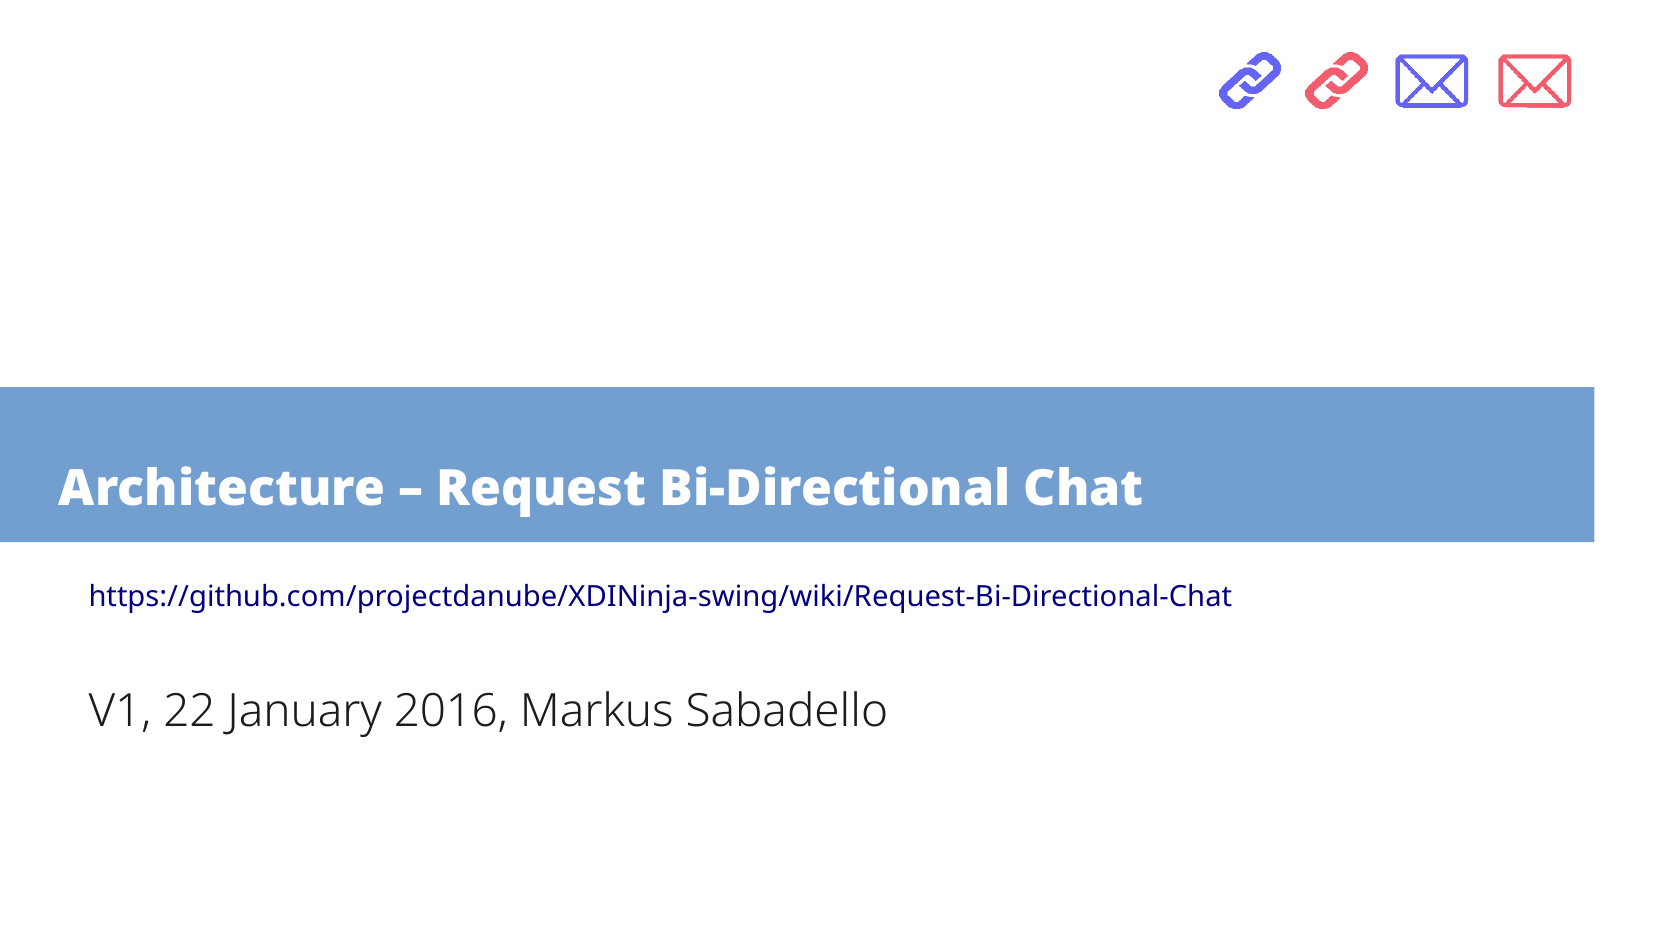

# Architecture – Request Bi-Directional Chat
https://github.com/projectdanube/XDINinja-swing/wiki/Request-Bi-Directional-Chat
V1, 22 January 2016, Markus Sabadello